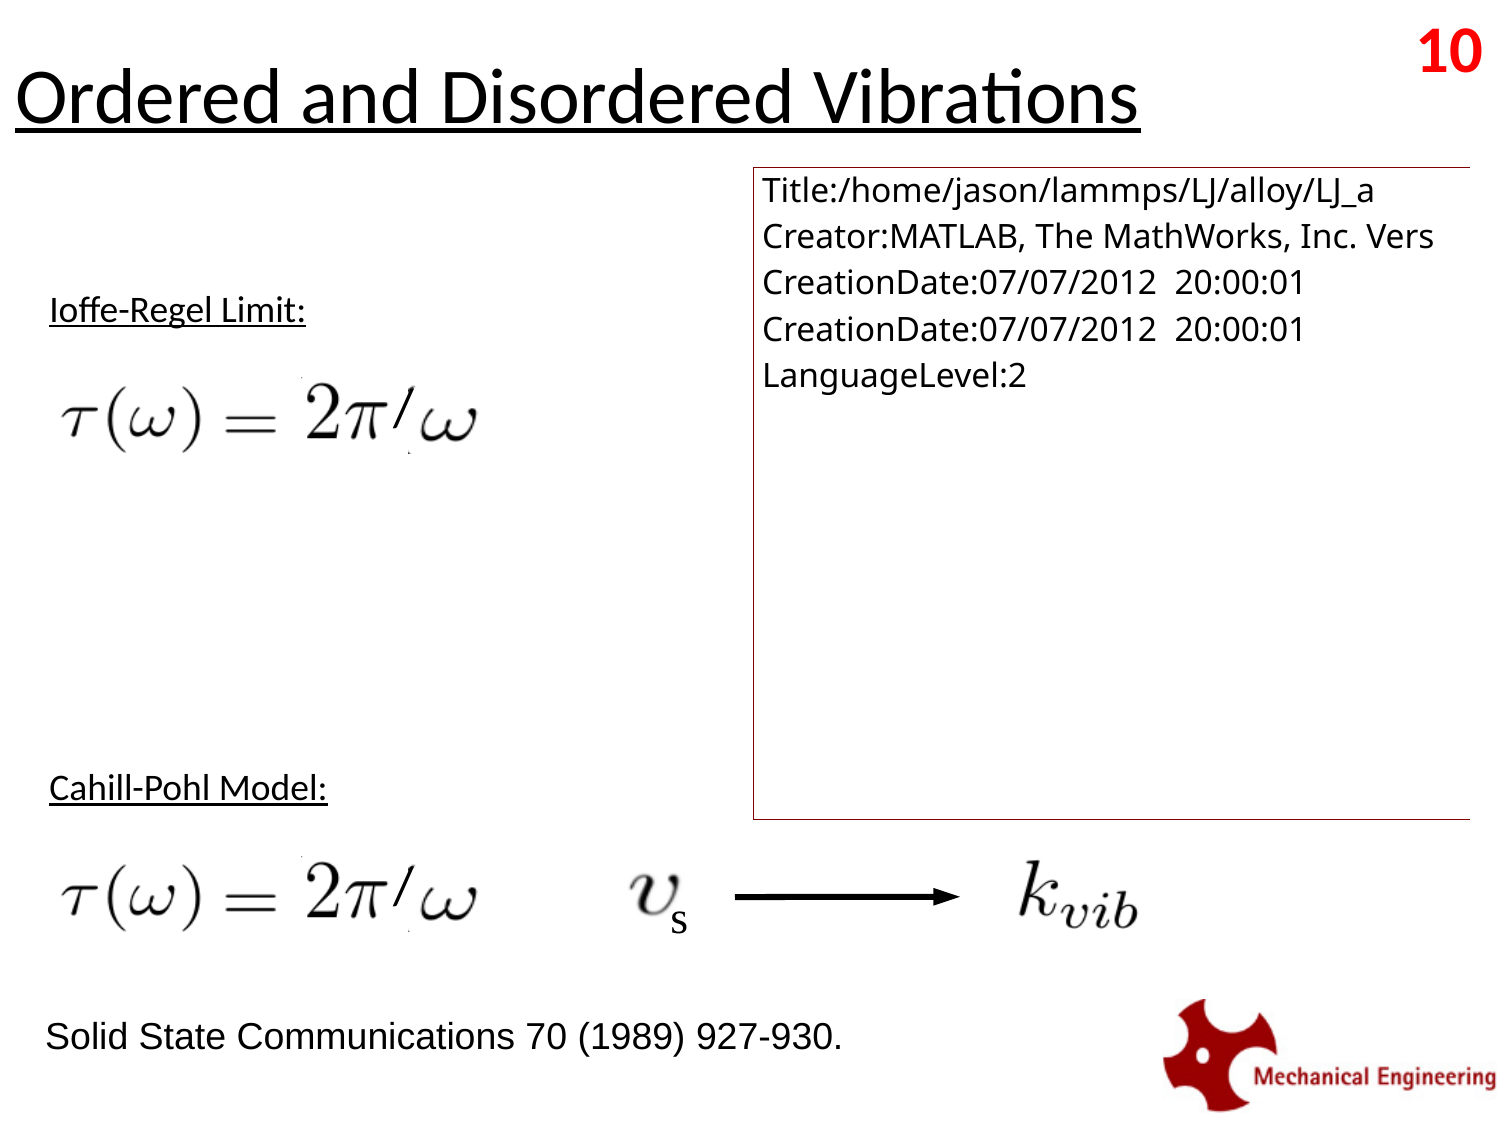

# Ordered and Disordered Vibrations
10
Ioffe-Regel Limit:
/
Cahill-Pohl Model:
s
/
Solid State Communications 70 (1989) 927-930.